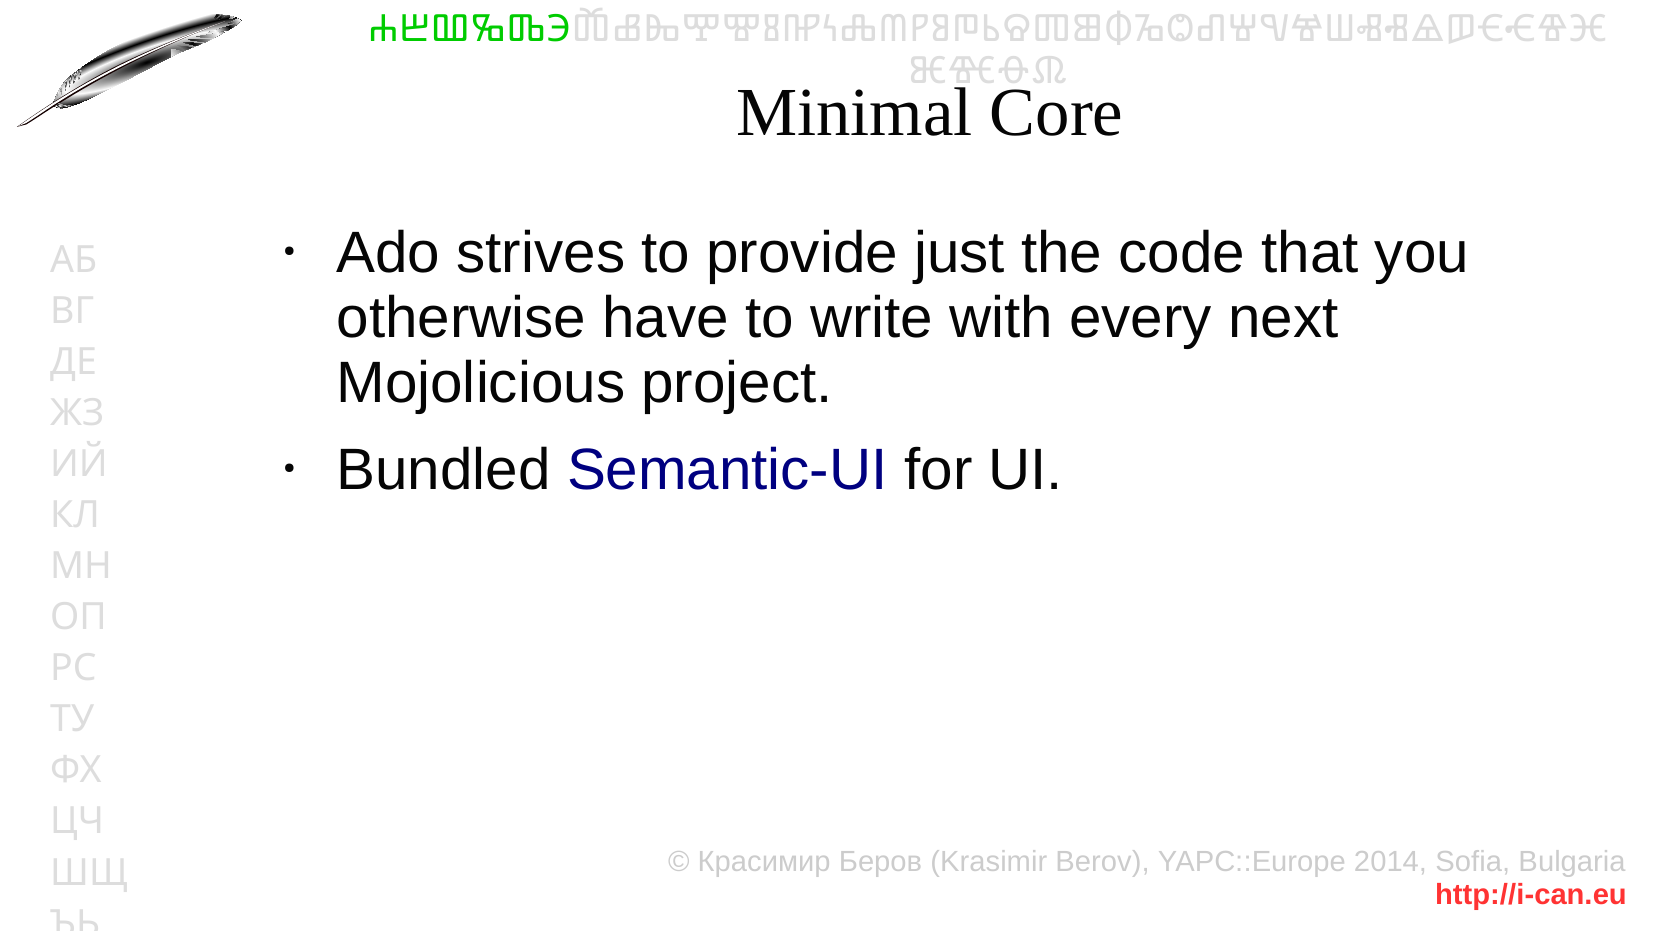

# Minimal Core
Ado strives to provide just the code that you otherwise have to write with every next Mojolicious project.
Bundled Semantic-UI for UI.